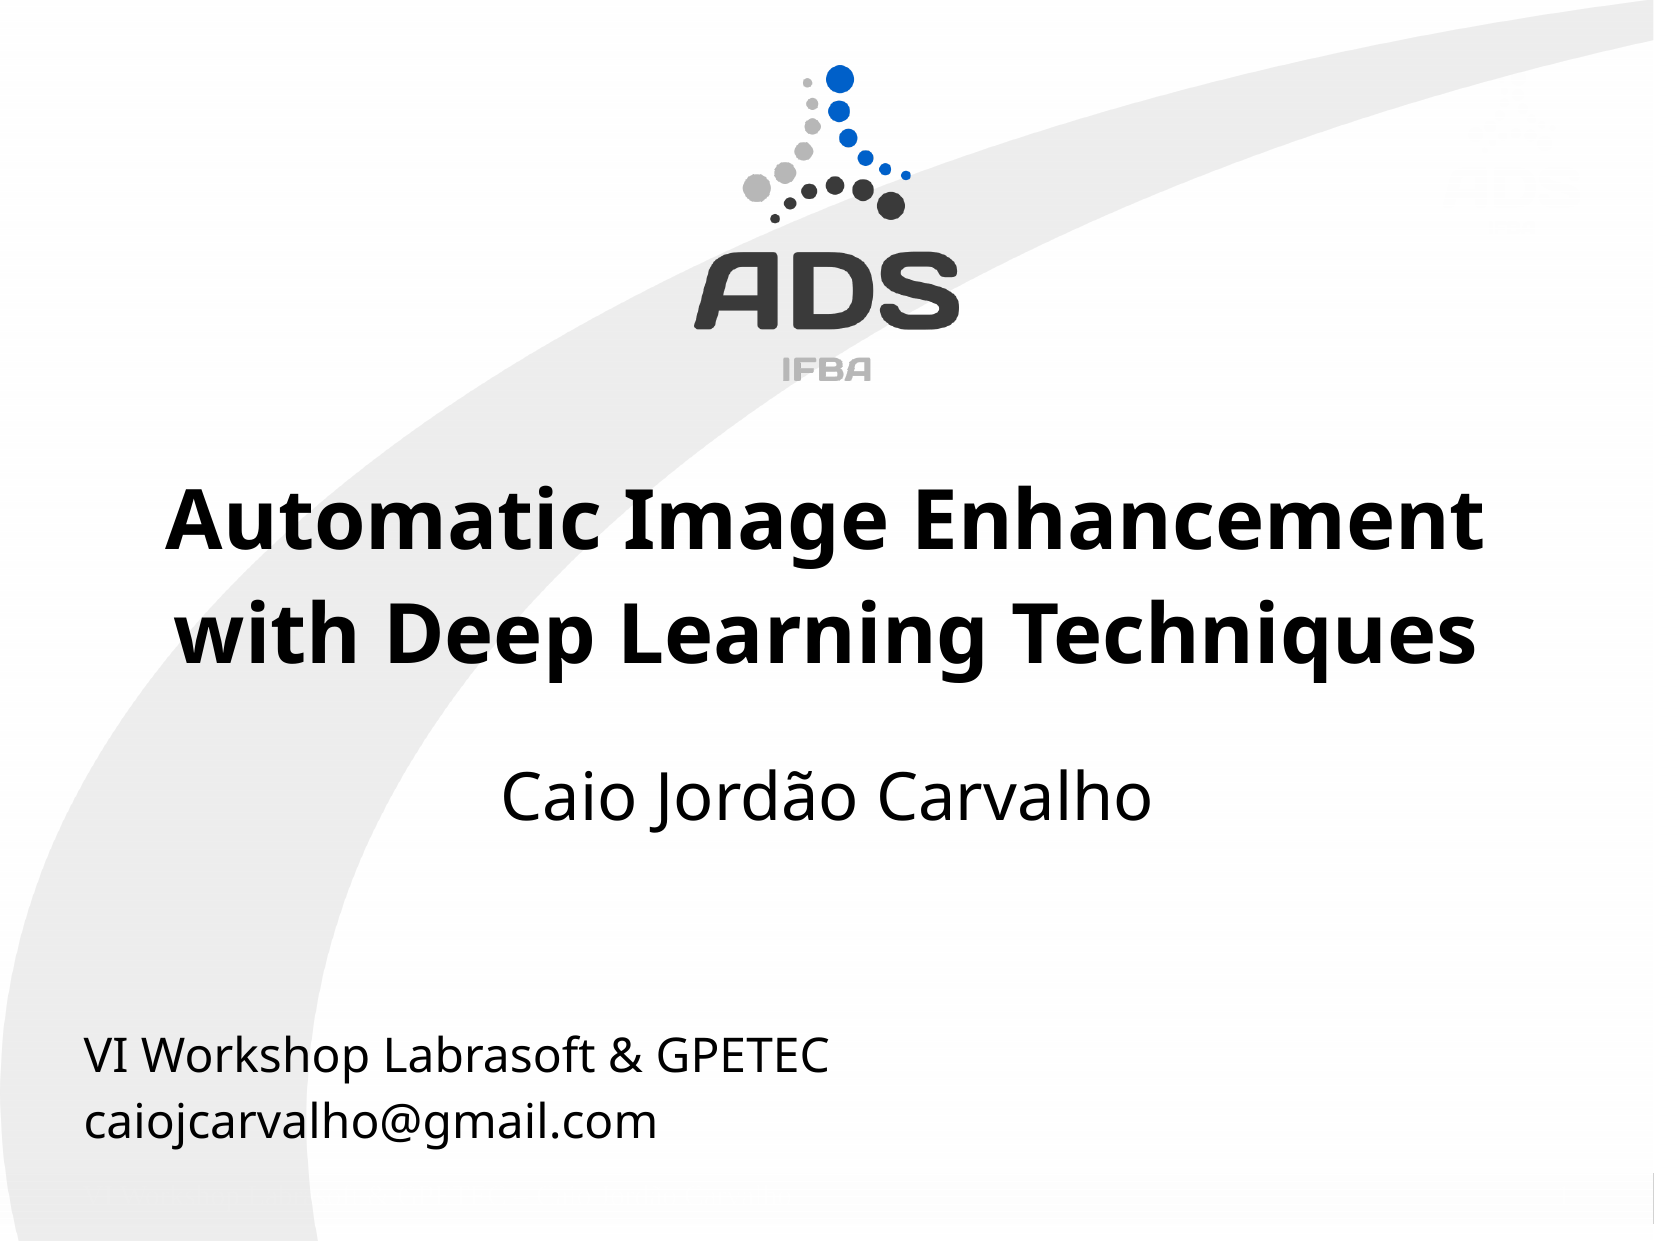

Automatic Image Enhancement with Deep Learning Techniques
Caio Jordão Carvalho
VI Workshop Labrasoft & GPETEC
caiojcarvalho@gmail.com